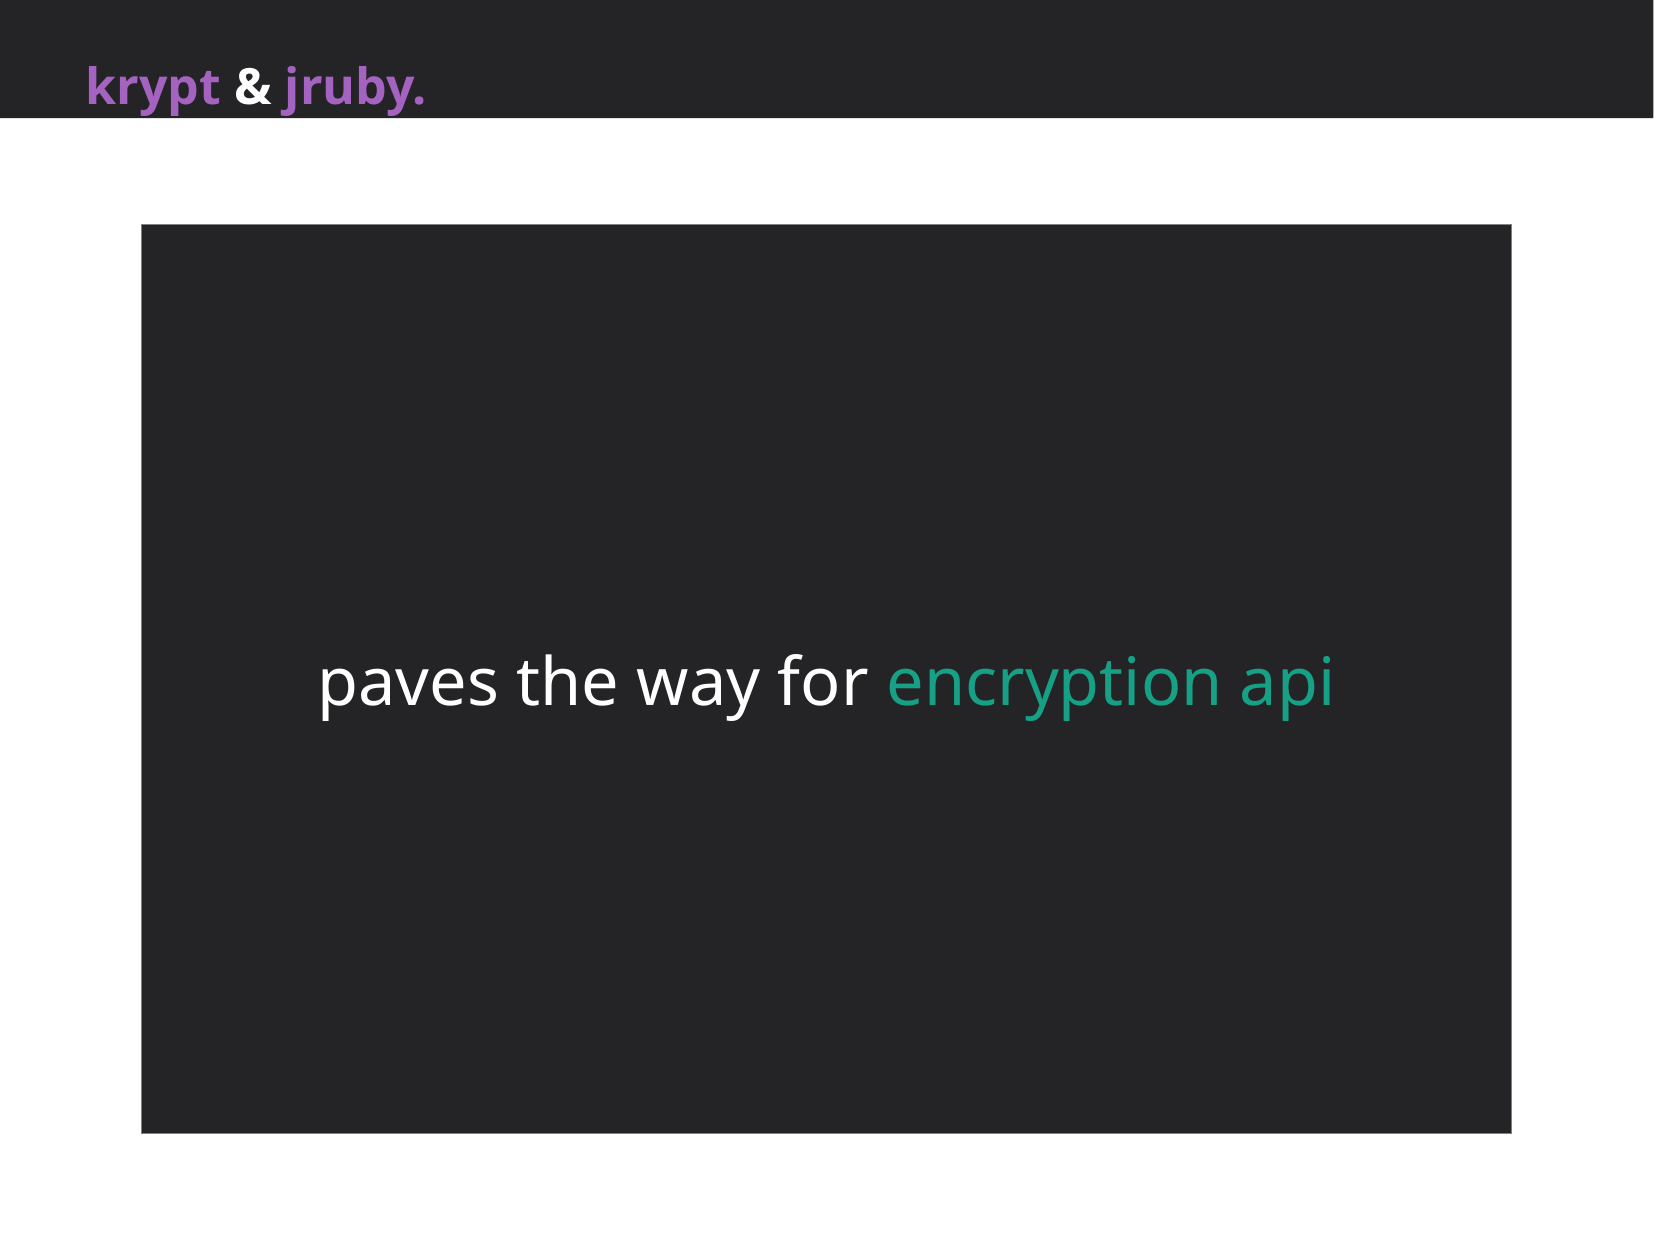

krypt & jruby.
paves the way for encryption api
krypt first of all is a framework